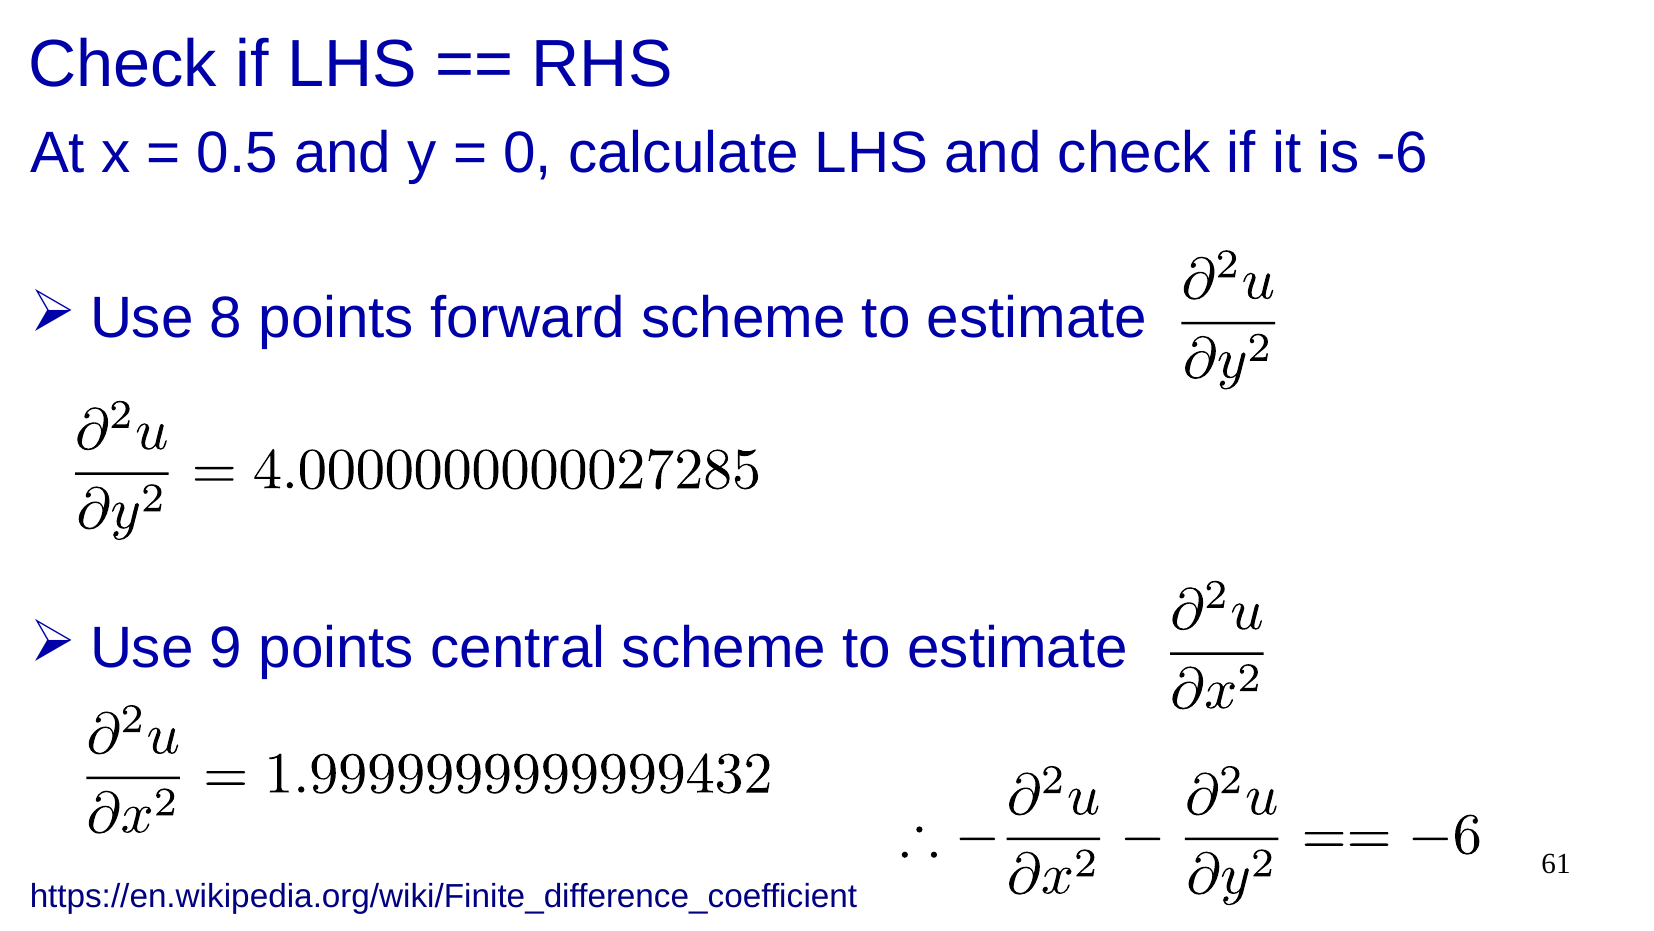

# Check if LHS == RHS
At x = 0.5 and y = 0, calculate LHS and check if it is -6
Use 8 points forward scheme to estimate
Use 9 points central scheme to estimate
61
https://en.wikipedia.org/wiki/Finite_difference_coefficient